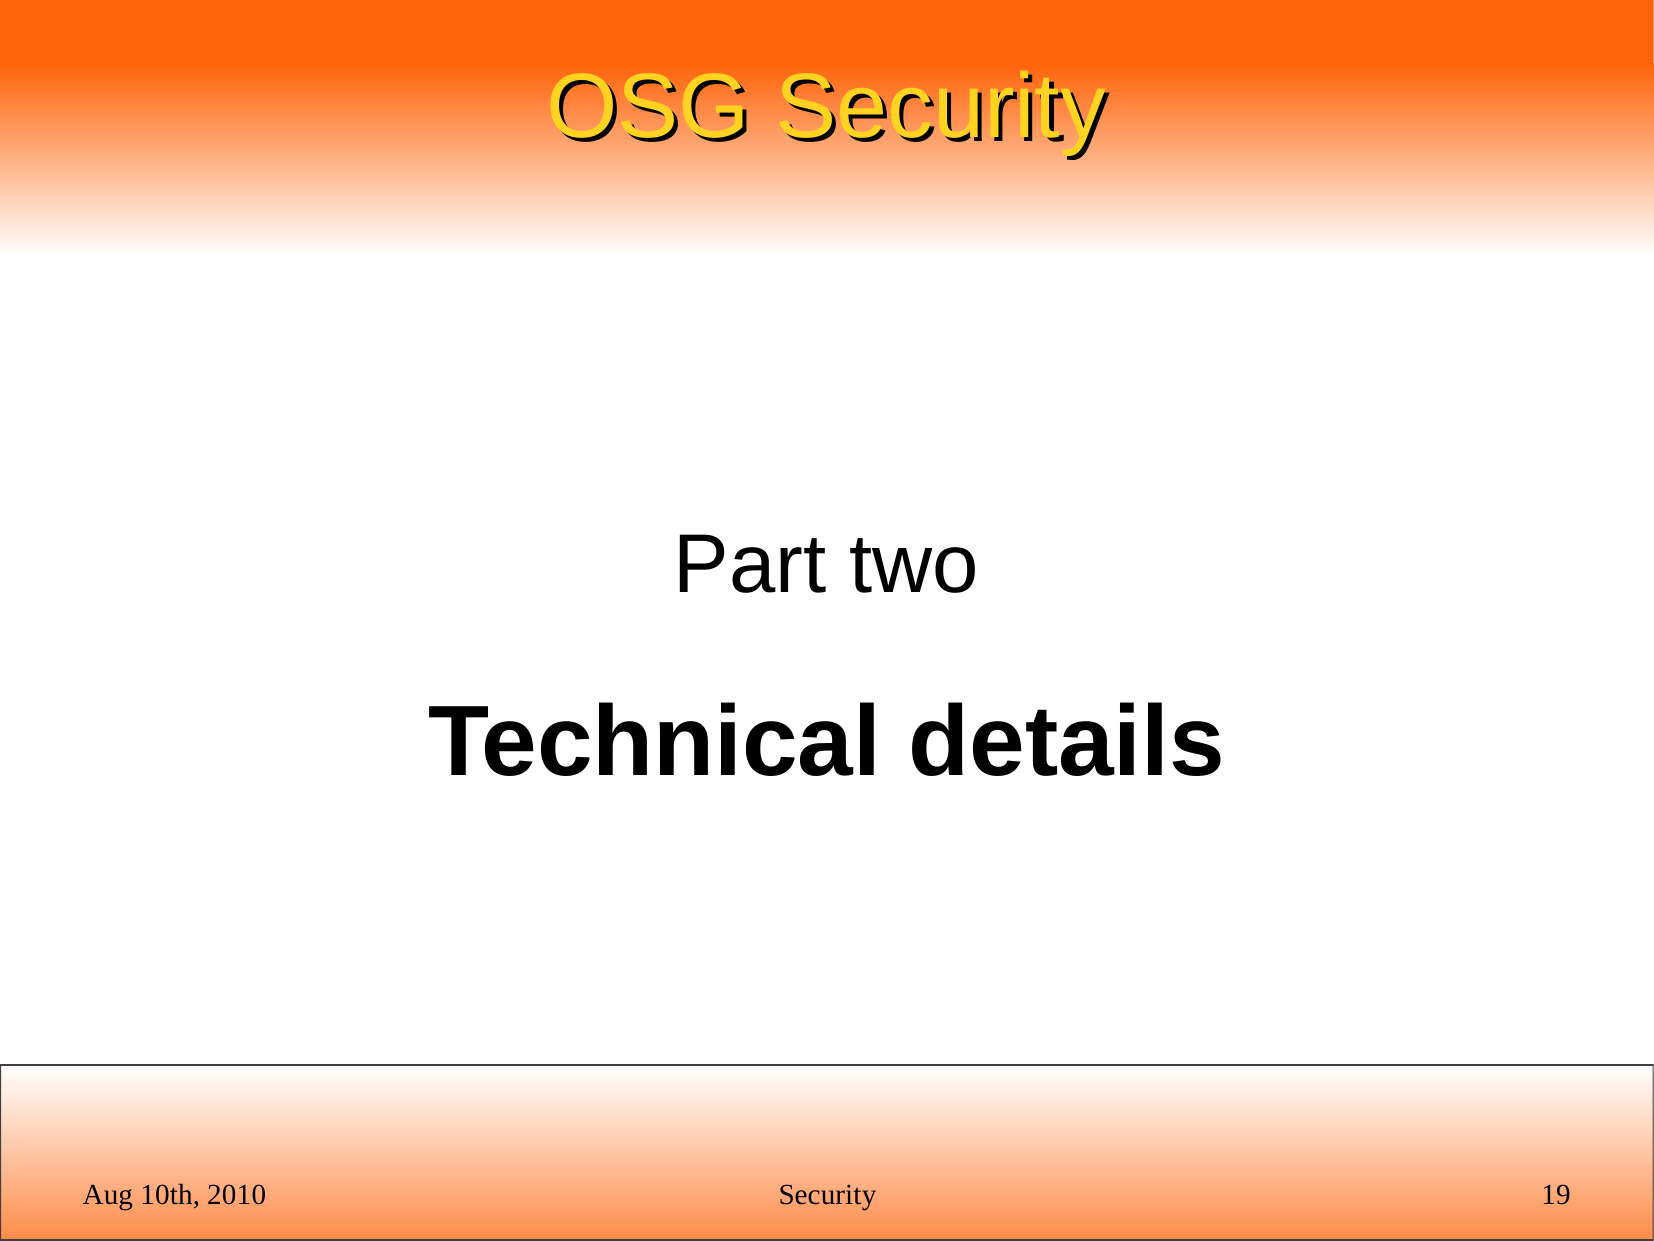

# OSG Security
Part two
Technical details
Aug 10th, 2010
Security
19